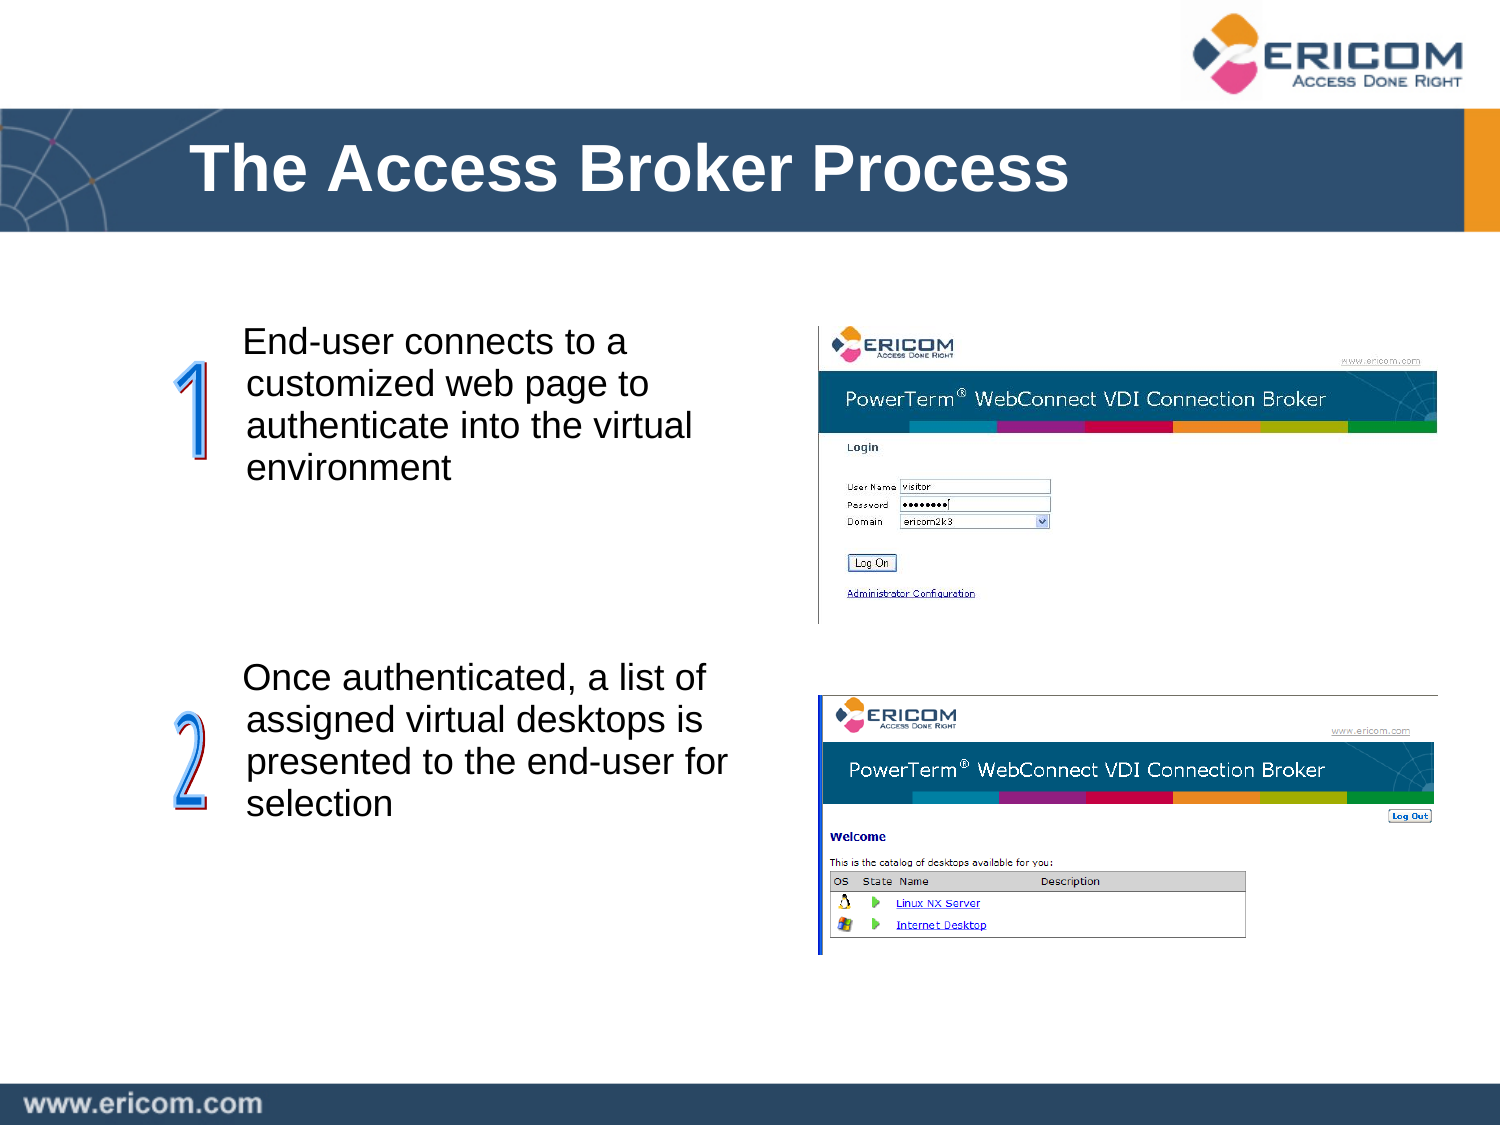

# The Access Broker Process
 End-user connects to a customized web page to authenticate into the virtual environment
 Once authenticated, a list of assigned virtual desktops is presented to the end-user for selection
1
2